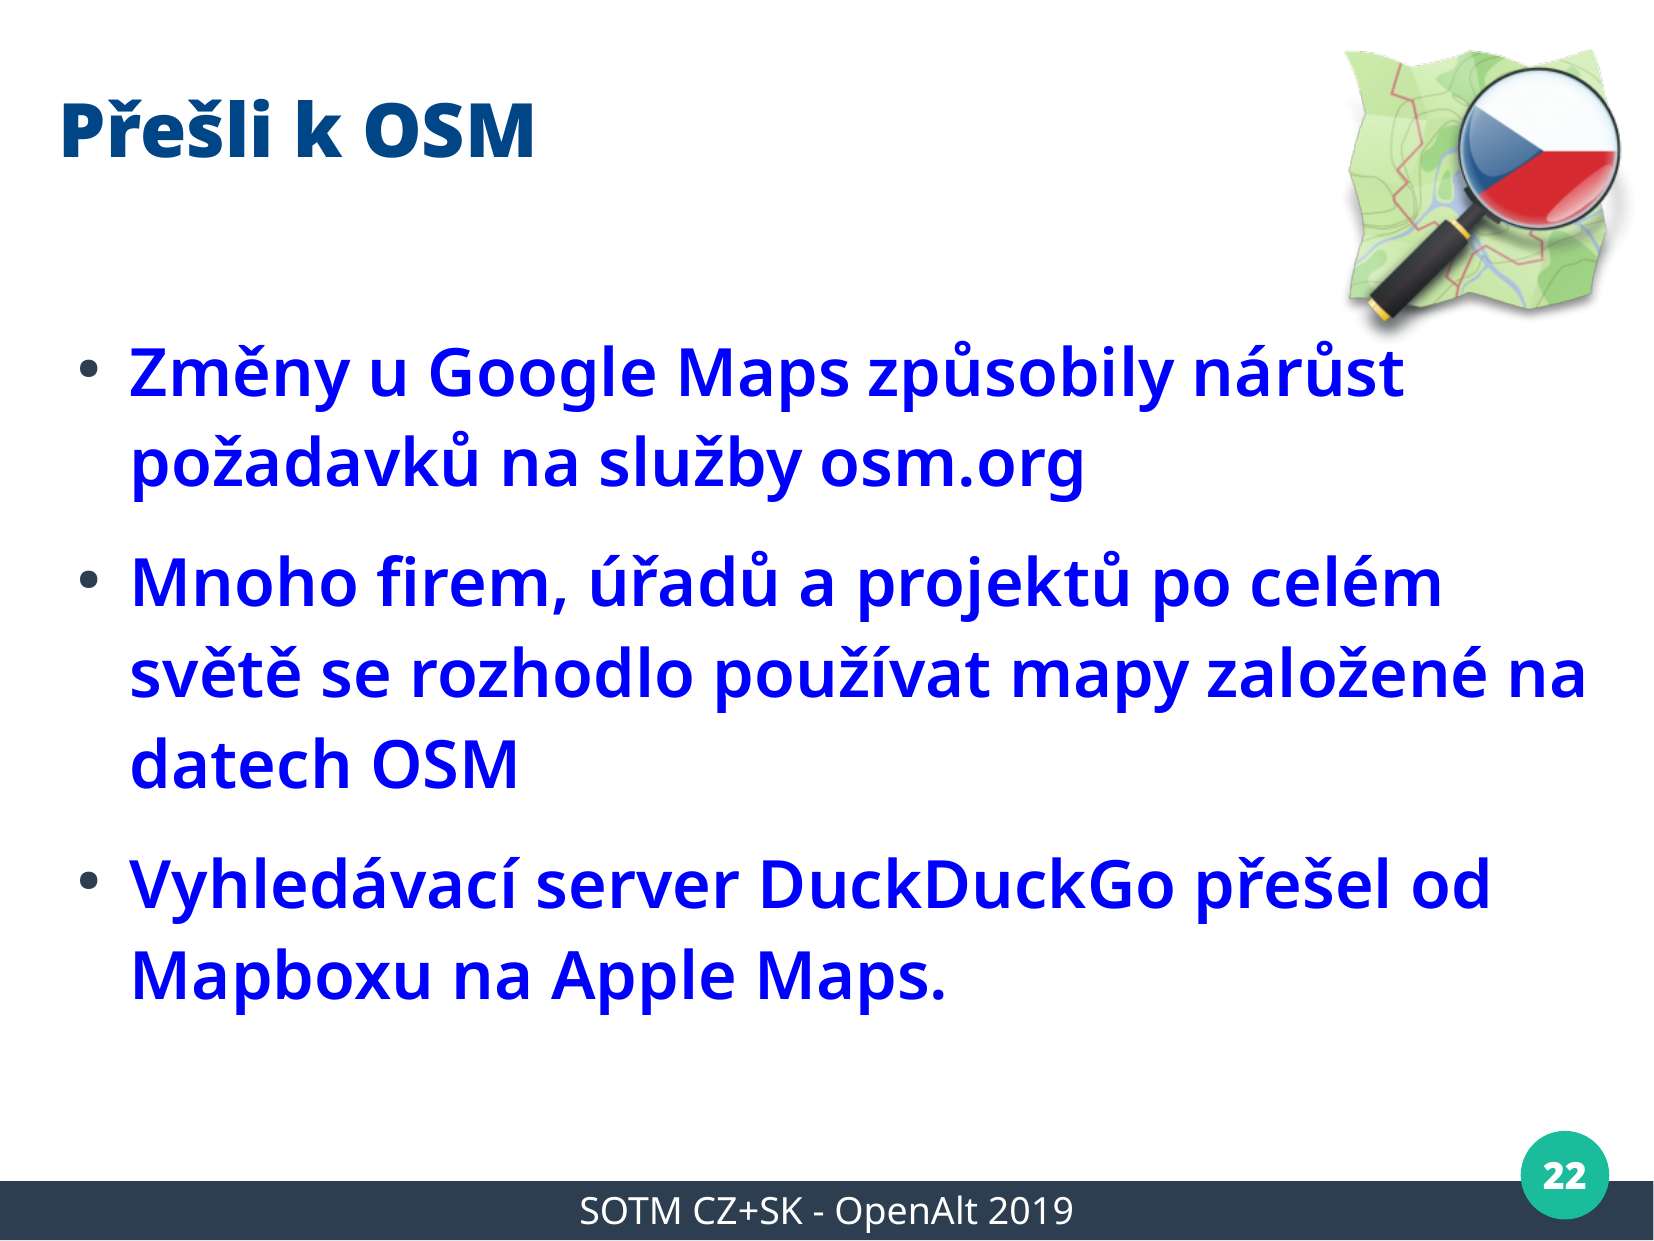

# Přešli k OSM
Změny u Google Maps způsobily nárůst požadavků na služby osm.org
Mnoho firem, úřadů a projektů po celém světě se rozhodlo používat mapy založené na datech OSM
Vyhledávací server DuckDuckGo přešel od Mapboxu na Apple Maps.
22
SOTM CZ+SK - OpenAlt 2019